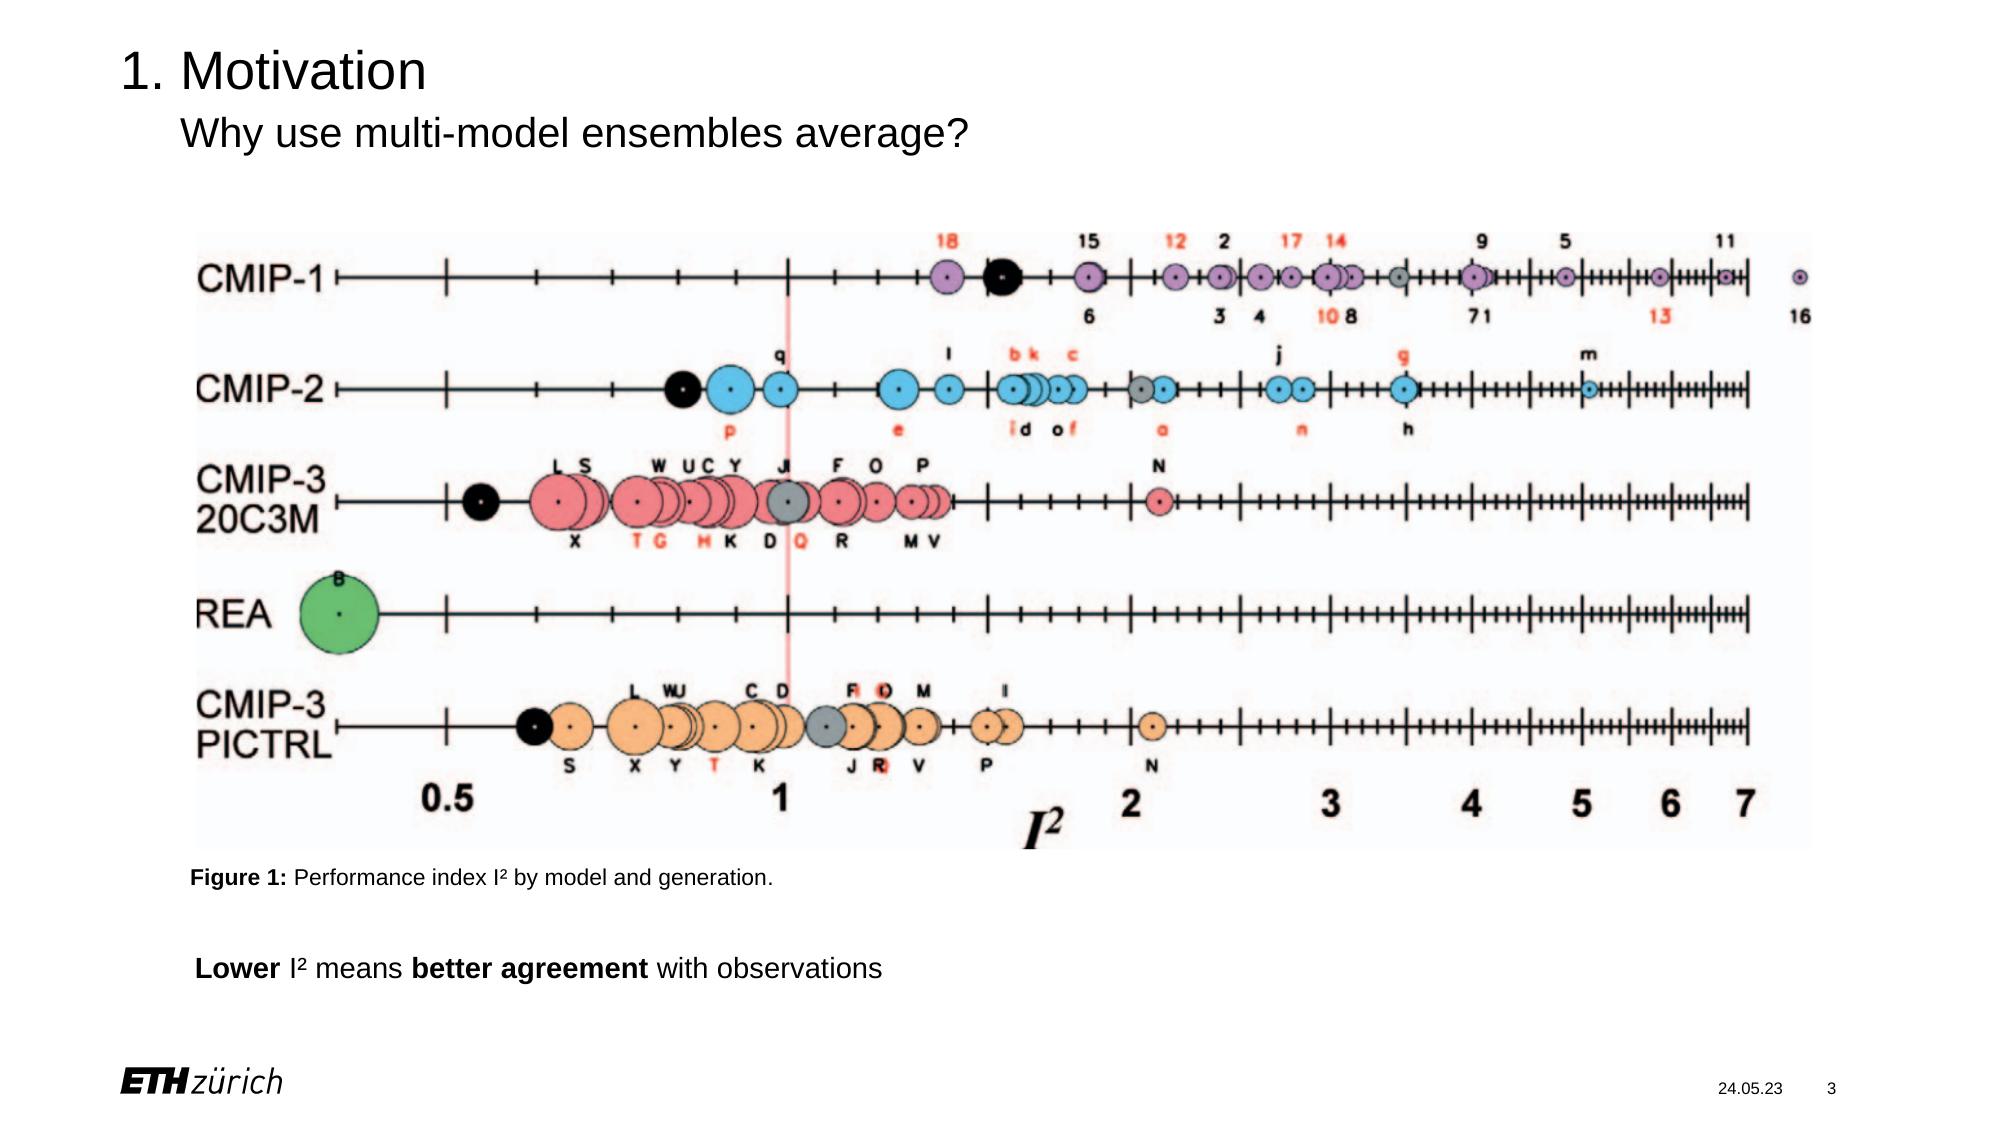

# 1. Motivation Why use multi-model ensembles average?
Figure 1: Performance index I² by model and generation.
Lower I² means better agreement with observations
24.05.23
2